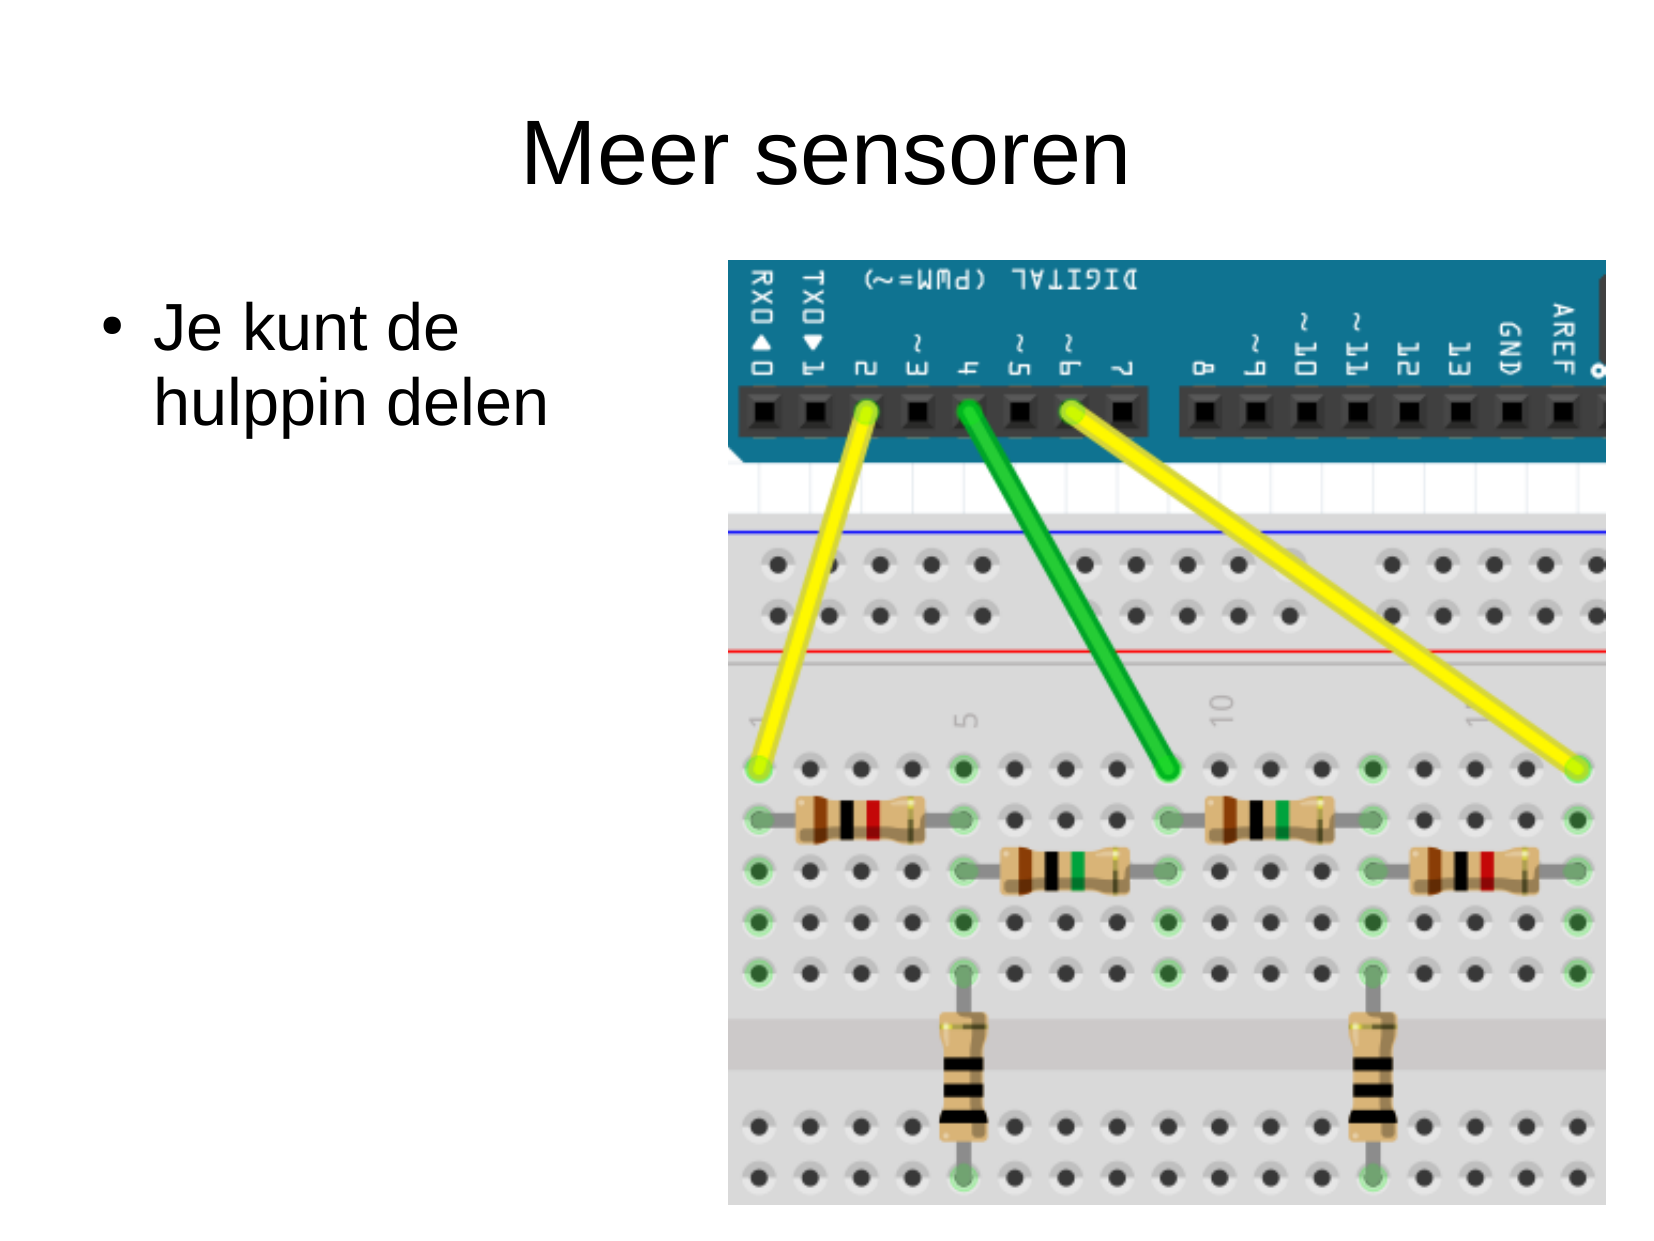

# Meer sensoren
Je kunt de hulppin delen